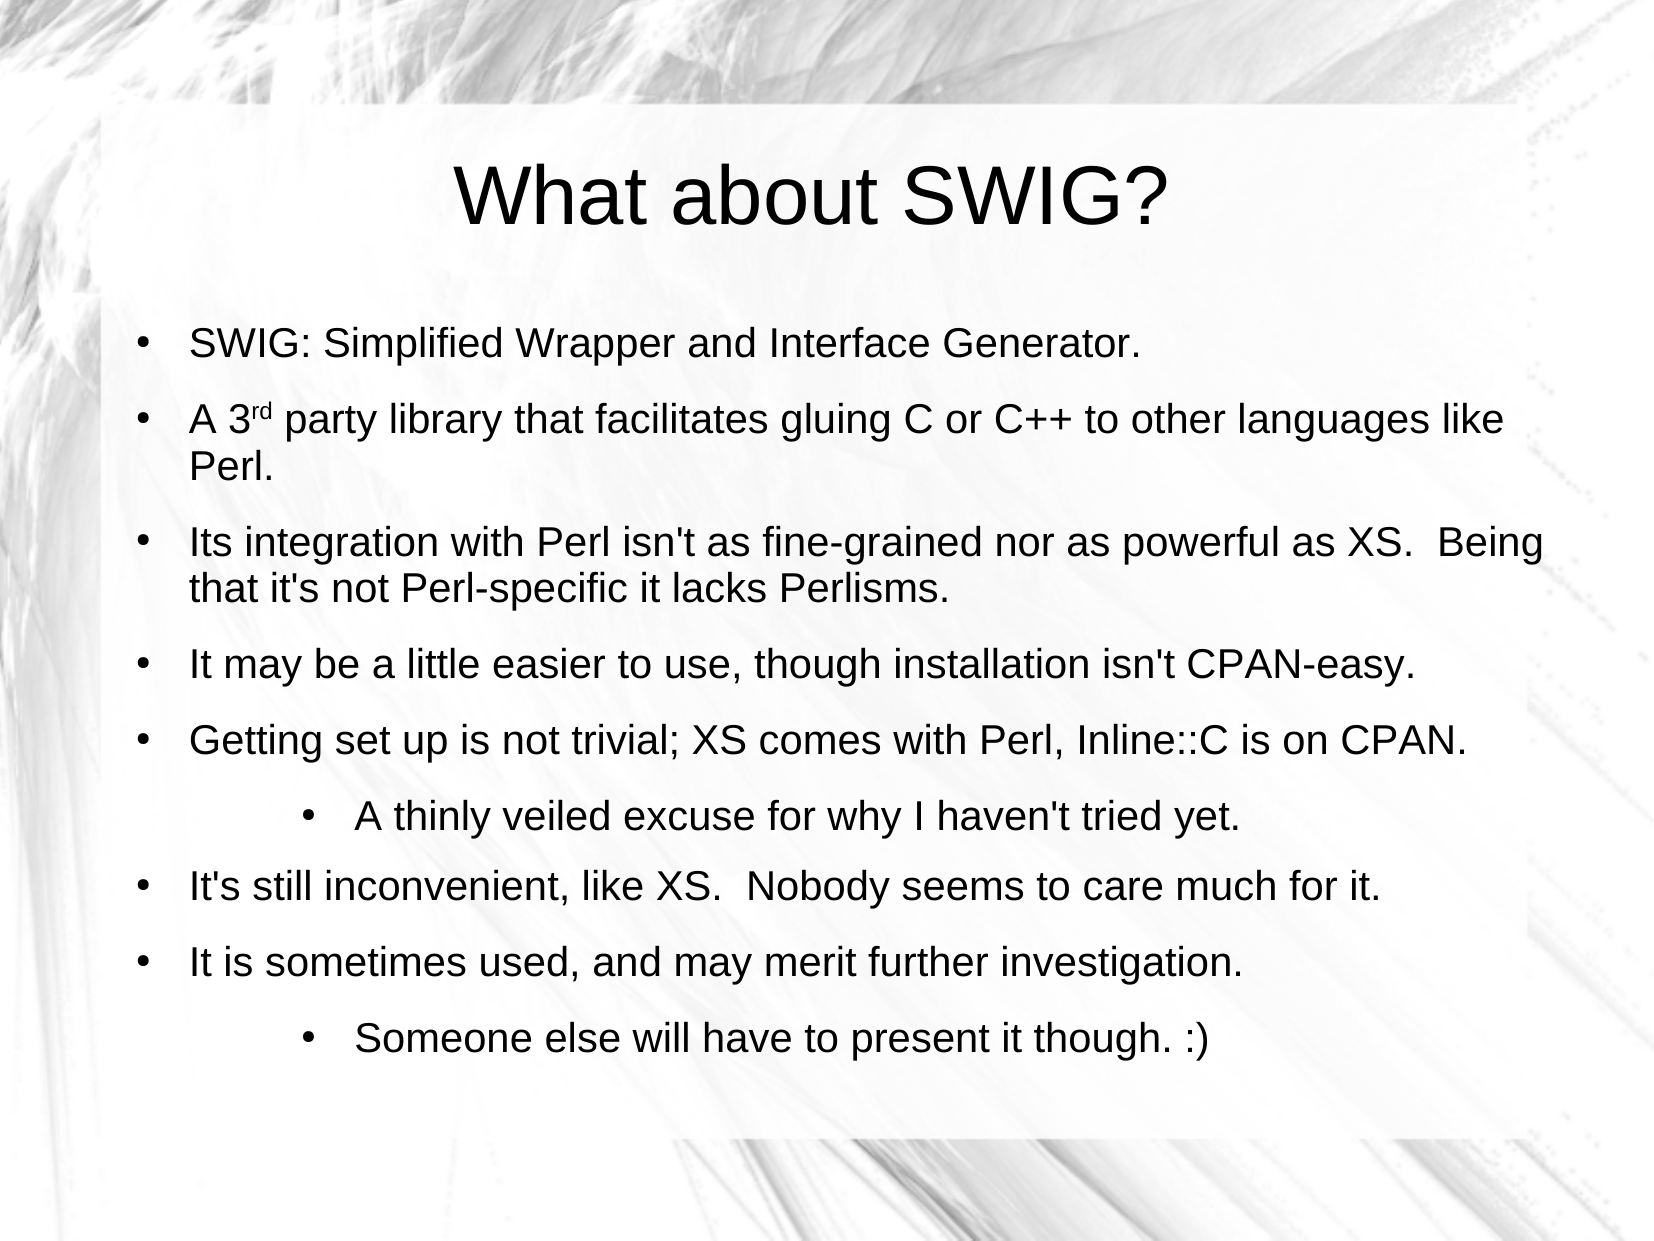

# What about SWIG?
SWIG: Simplified Wrapper and Interface Generator.
A 3rd party library that facilitates gluing C or C++ to other languages like Perl.
Its integration with Perl isn't as fine-grained nor as powerful as XS. Being that it's not Perl-specific it lacks Perlisms.
It may be a little easier to use, though installation isn't CPAN-easy.
Getting set up is not trivial; XS comes with Perl, Inline::C is on CPAN.
A thinly veiled excuse for why I haven't tried yet.
It's still inconvenient, like XS. Nobody seems to care much for it.
It is sometimes used, and may merit further investigation.
Someone else will have to present it though. :)